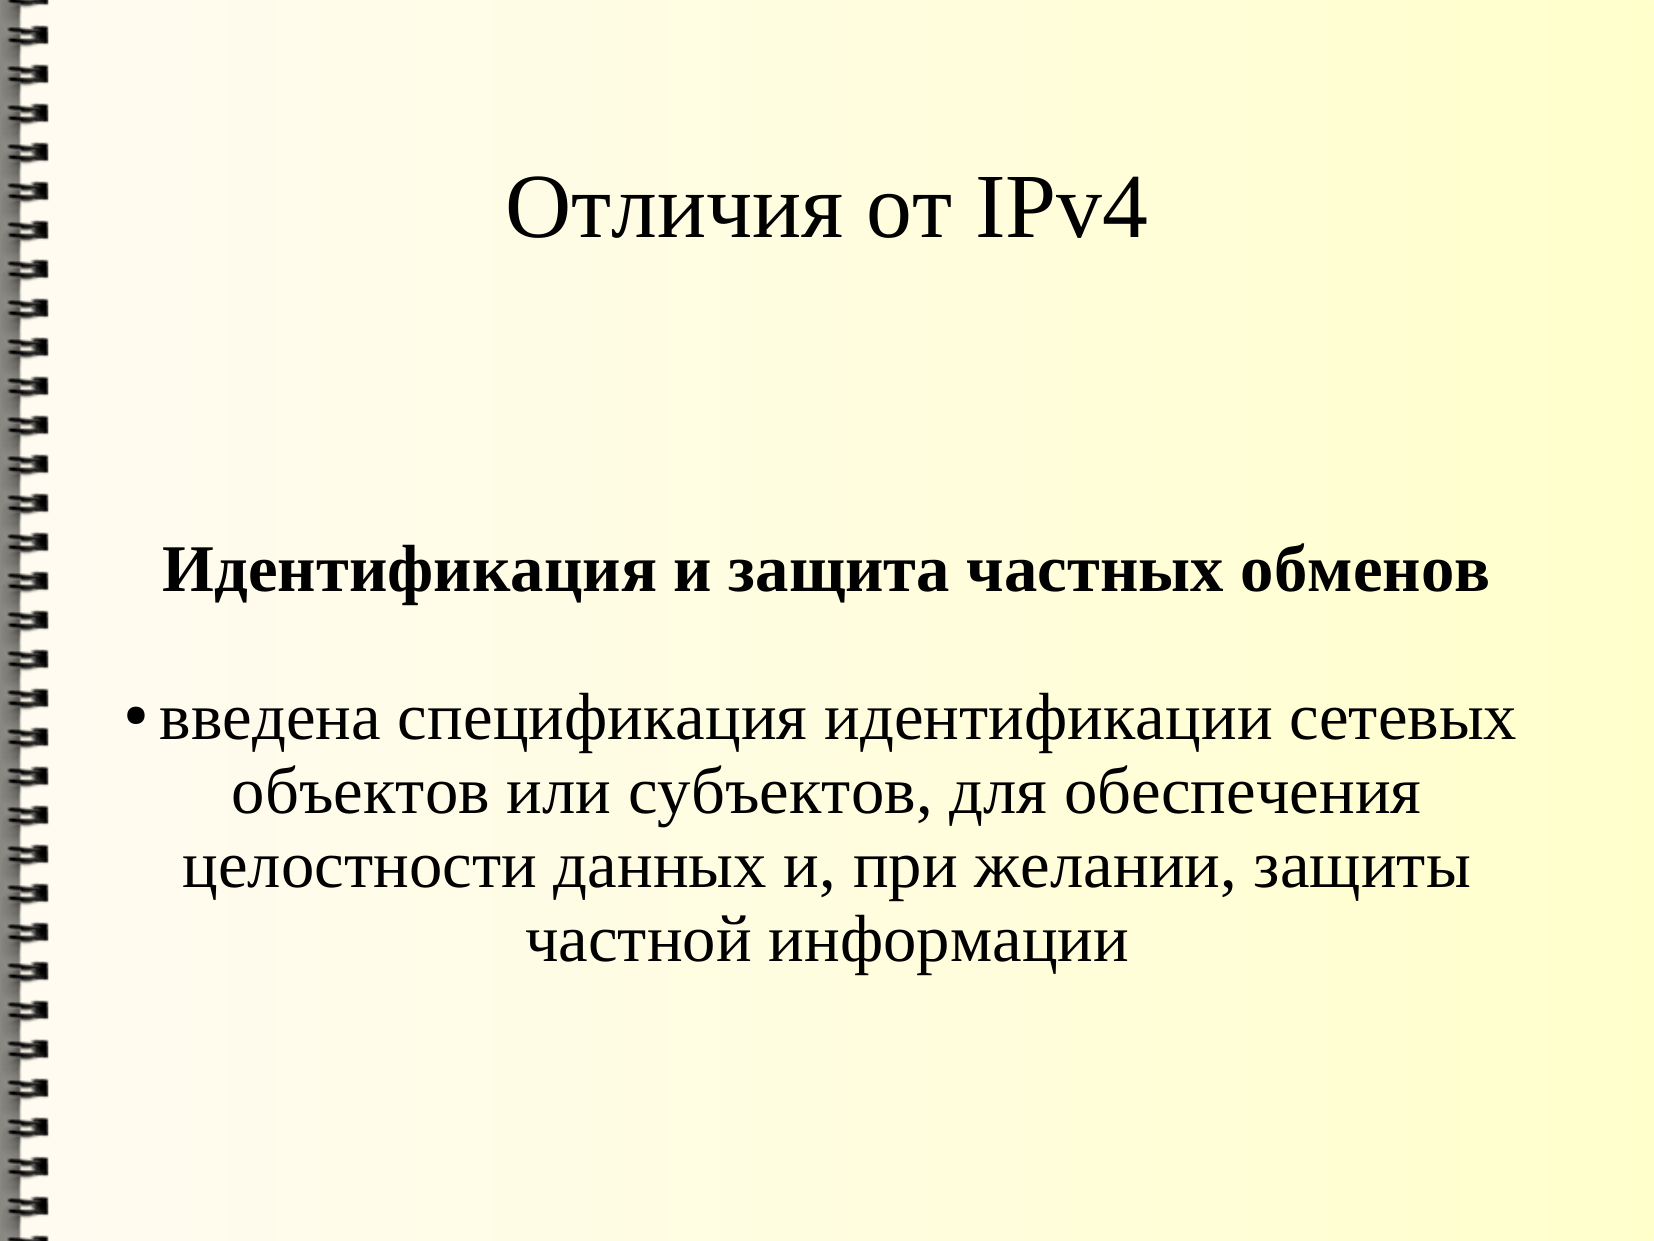

# Отличия от IPv4
Идентификация и защита частных обменов
введена спецификация идентификации сетевых объектов или субъектов, для обеспечения целостности данных и, при желании, защиты частной информации